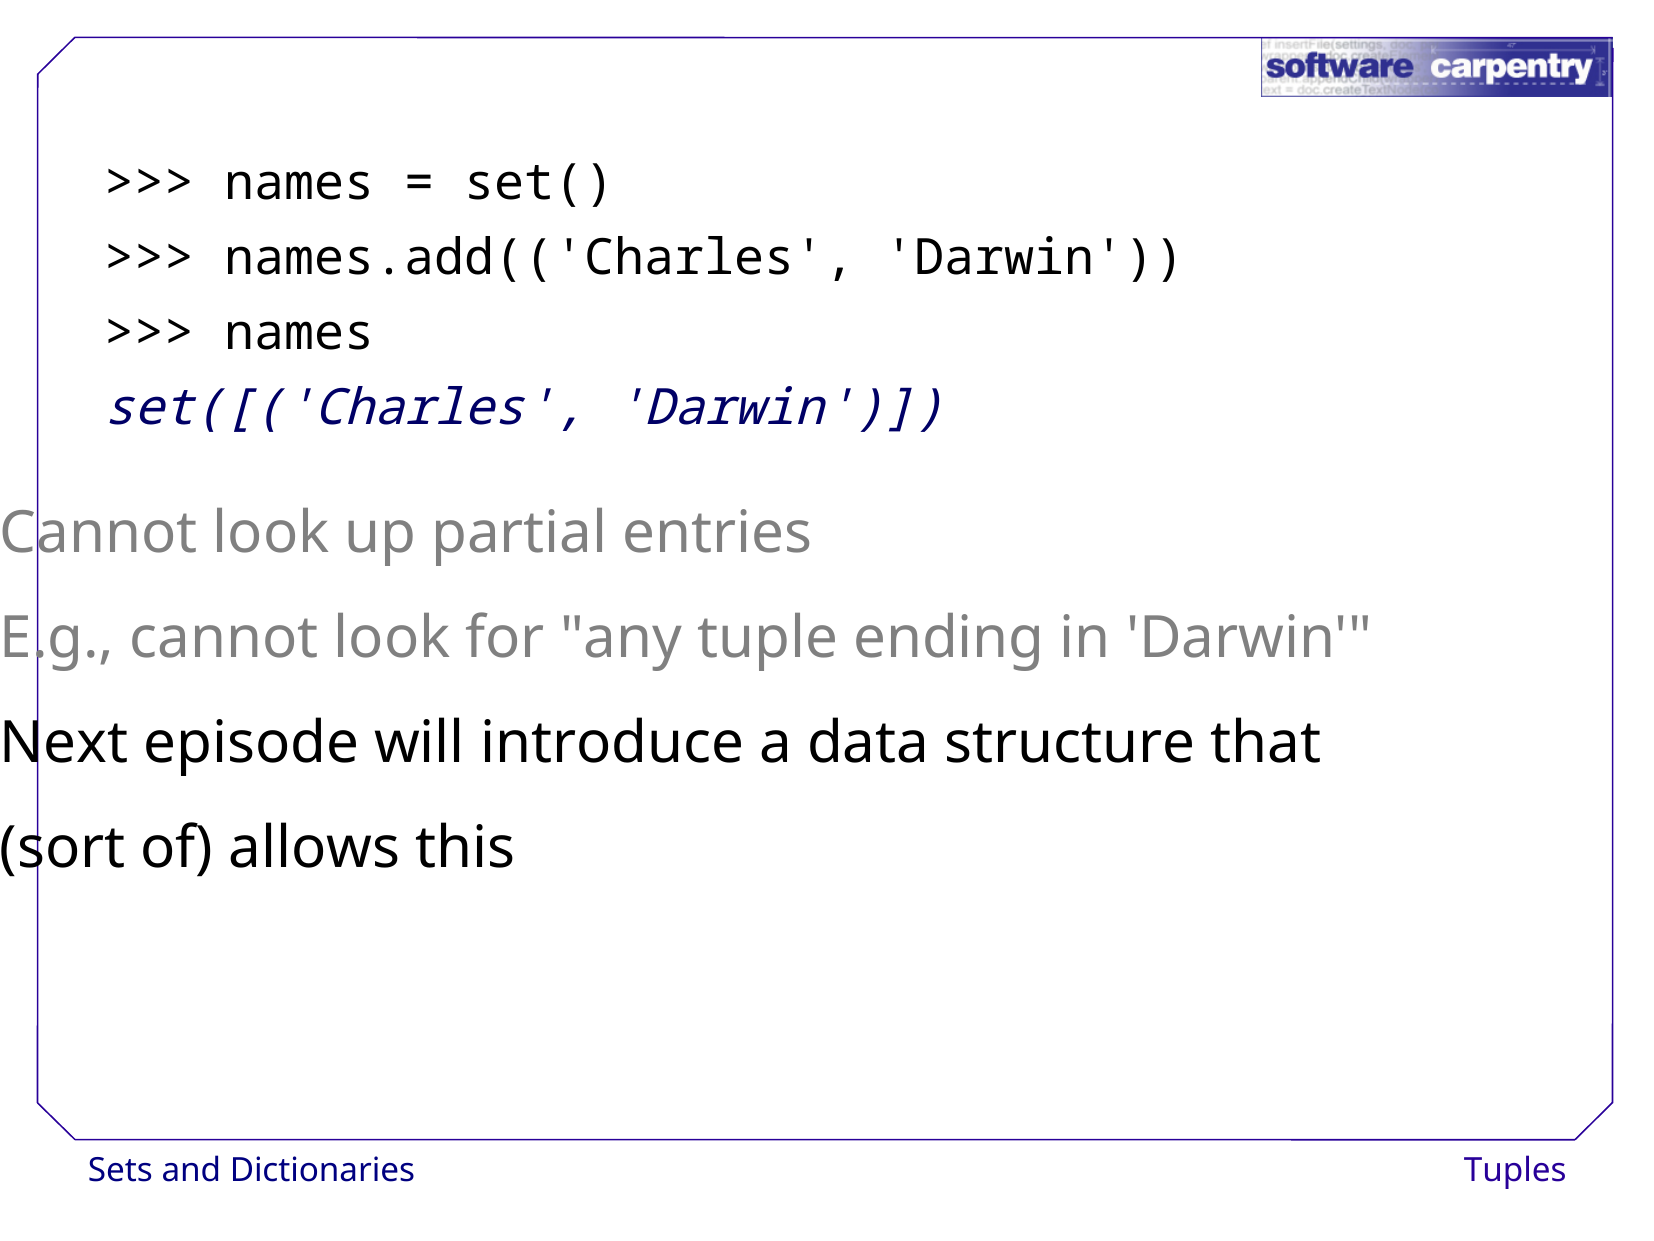

>>> names = set()
>>> names.add(('Charles', 'Darwin'))
>>> names
set([('Charles', 'Darwin')])
Cannot look up partial entries
E.g., cannot look for "any tuple ending in 'Darwin'"
Next episode will introduce a data structure that
(sort of) allows this